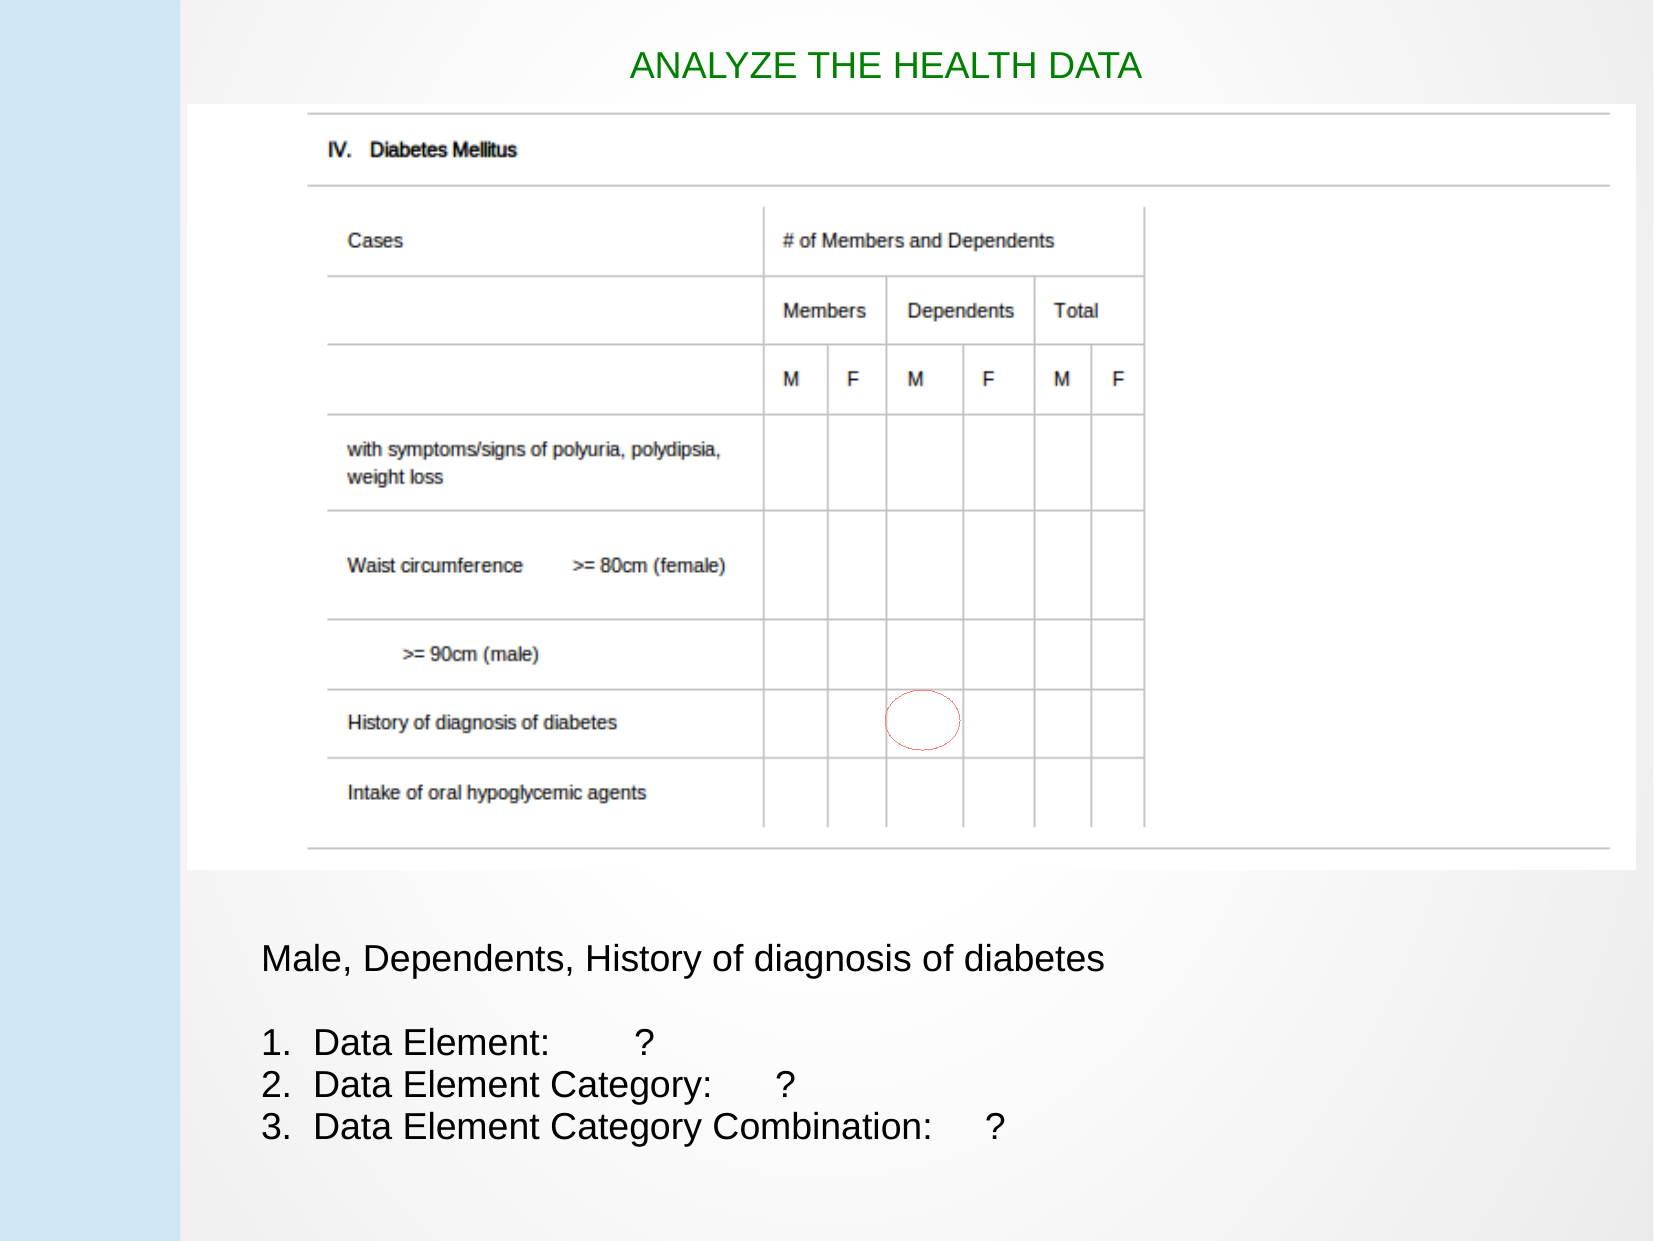

ANALYZE THE HEALTH DATA
Male, Dependents, History of diagnosis of diabetes
1. Data Element: ?
2. Data Element Category: ?
3. Data Element Category Combination: ?